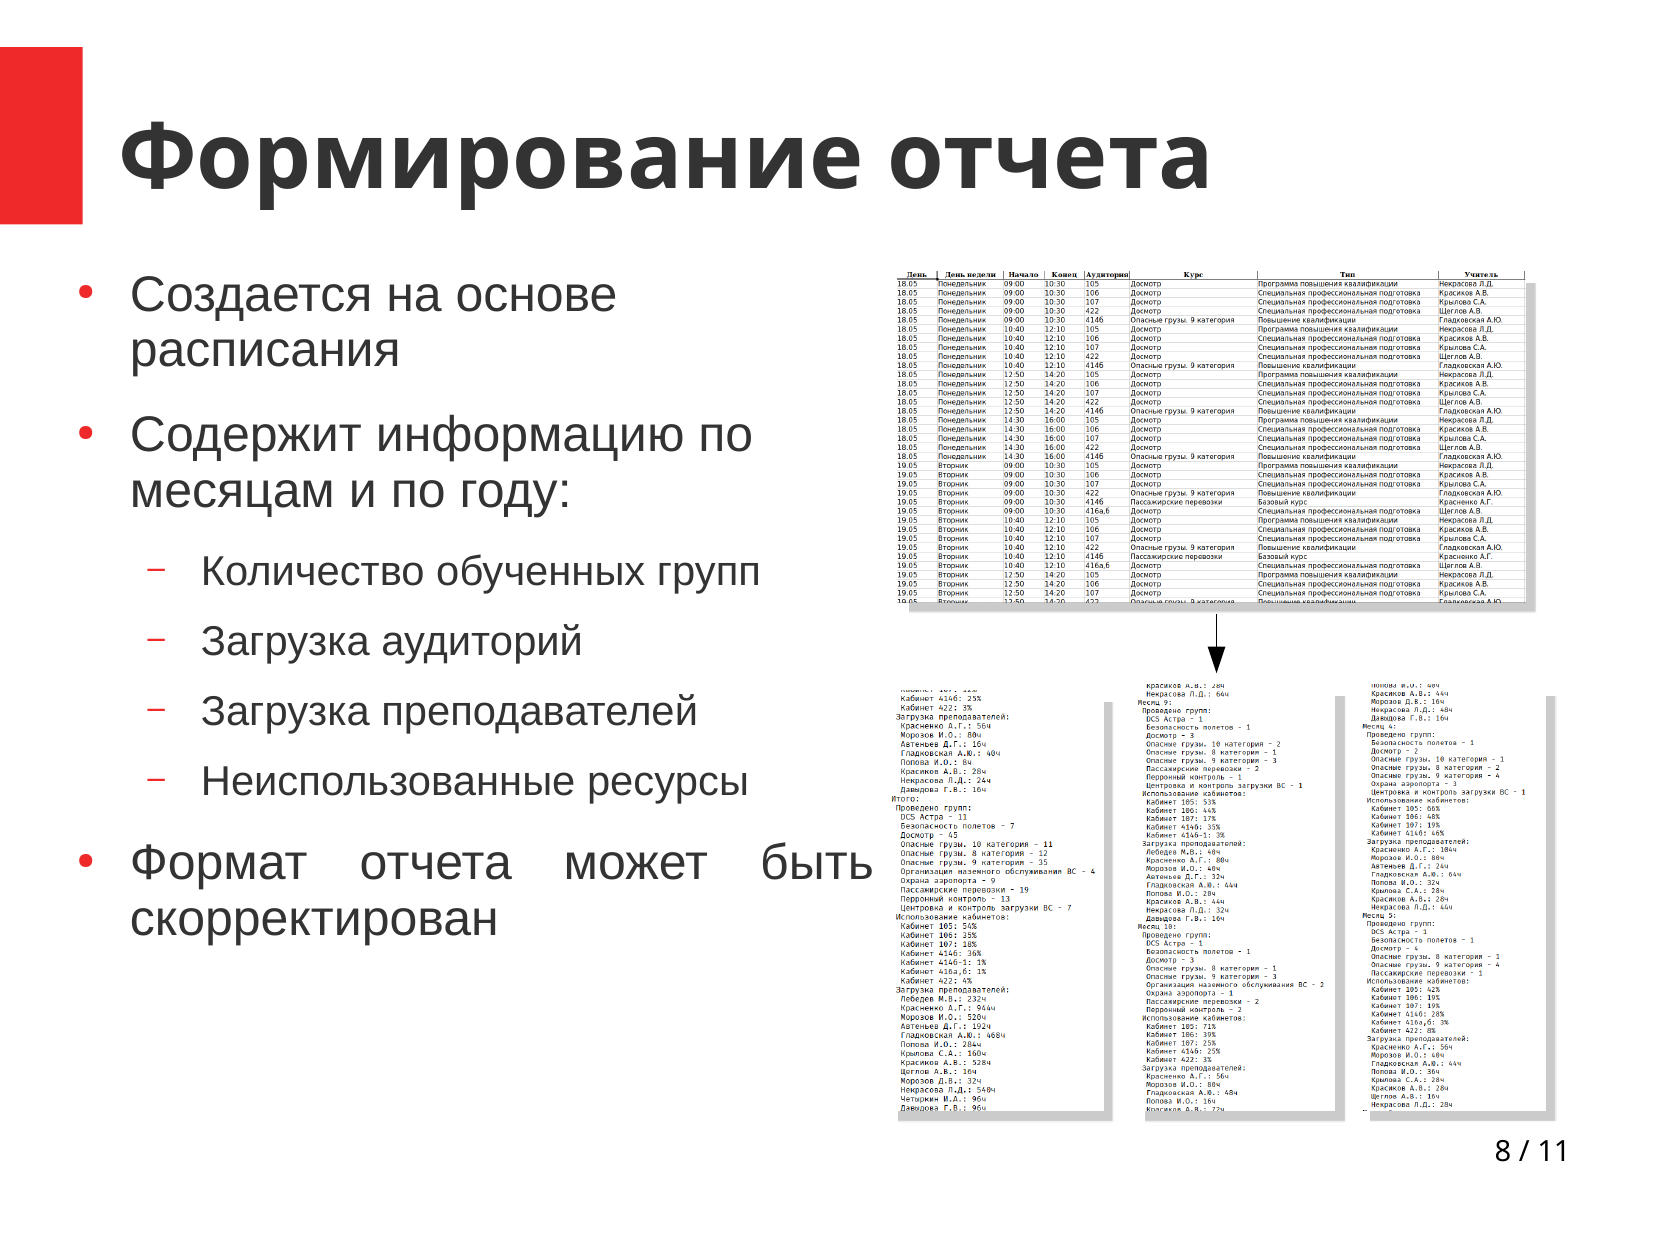

# Формирование отчета
Создается на основе расписания
Содержит информацию по месяцам и по году:
Количество обученных групп
Загрузка аудиторий
Загрузка преподавателей
Неиспользованные ресурсы
Формат отчета может быть скорректирован
8